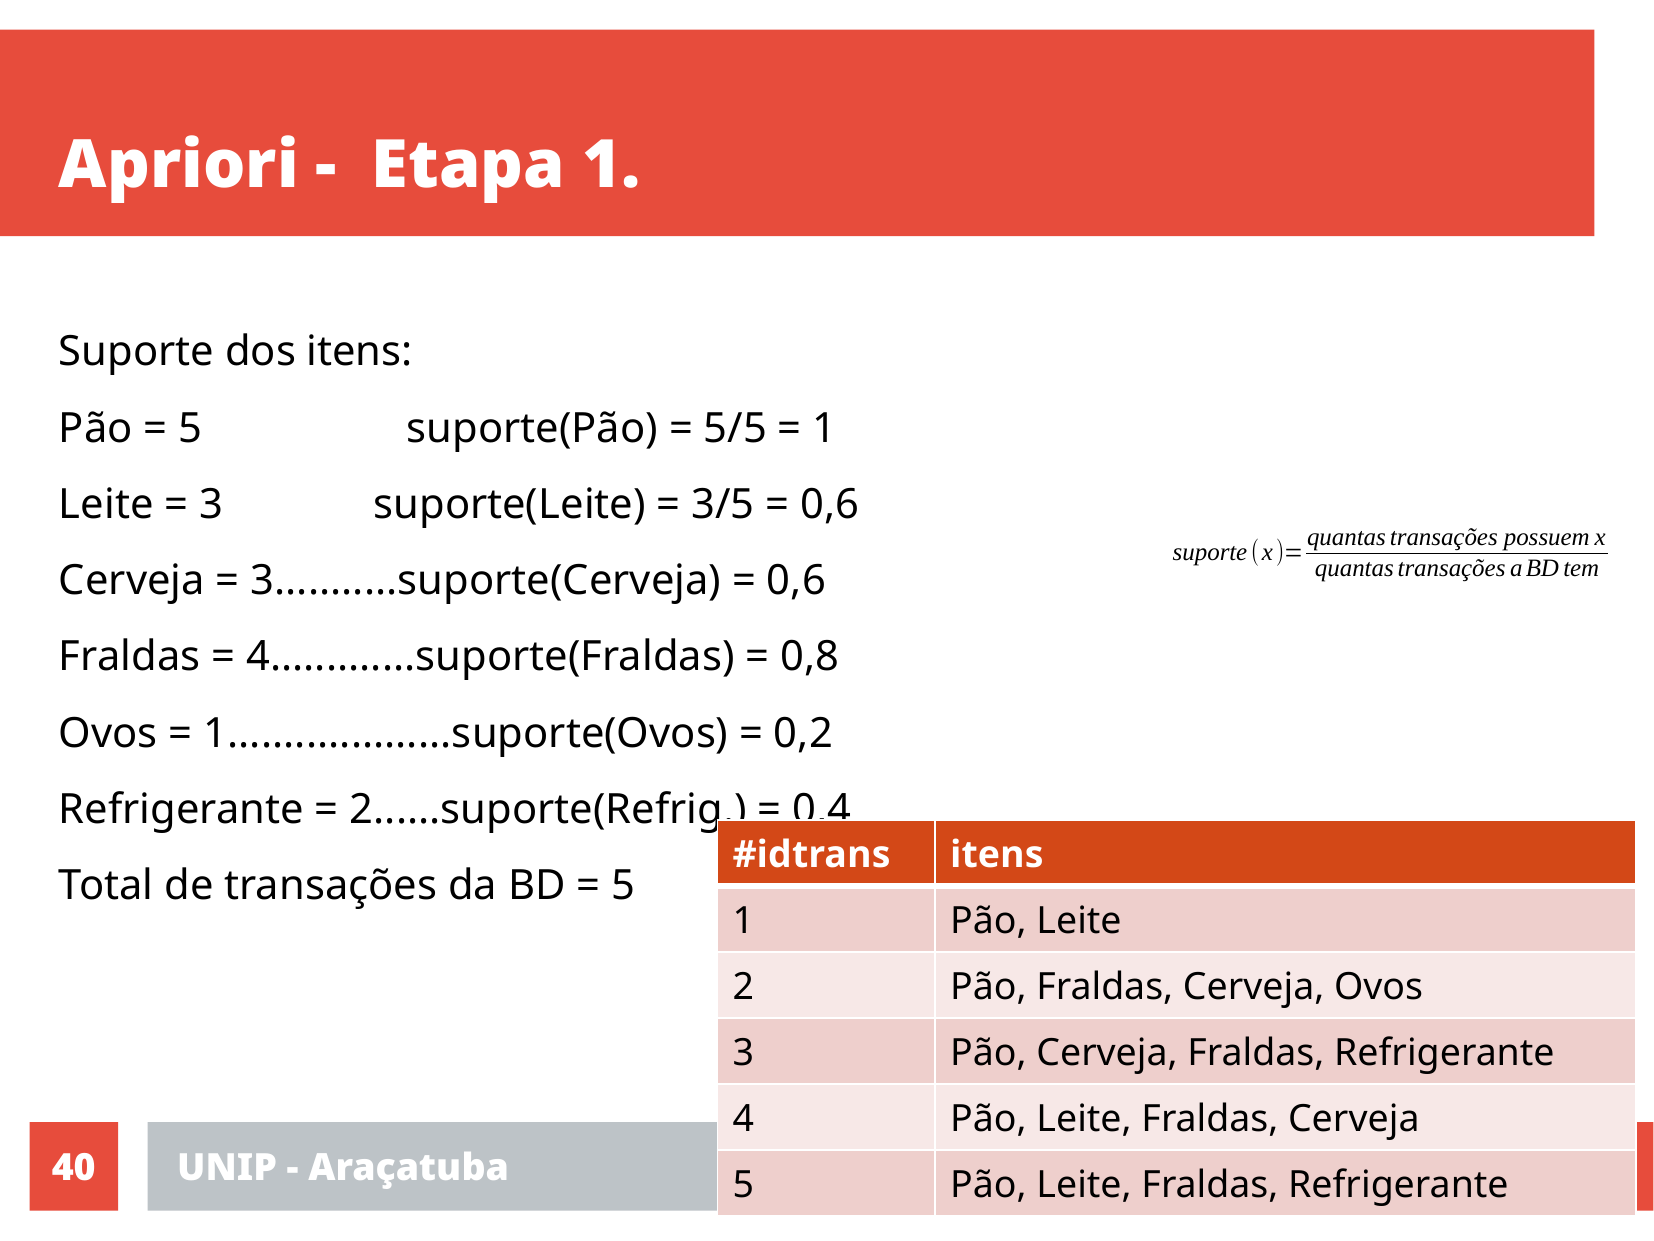

# Apriori - Etapa 1.
Suporte dos itens:
Pão = 5 suporte(Pão) = 5/5 = 1
Leite = 3 suporte(Leite) = 3/5 = 0,6
Cerveja = 3...........suporte(Cerveja) = 0,6
Fraldas = 4.............suporte(Fraldas) = 0,8
Ovos = 1....................suporte(Ovos) = 0,2
Refrigerante = 2......suporte(Refrig.) = 0,4
Total de transações da BD = 5
| #idtrans | itens |
| --- | --- |
| 1 | Pão, Leite |
| 2 | Pão, Fraldas, Cerveja, Ovos |
| 3 | Pão, Cerveja, Fraldas, Refrigerante |
| 4 | Pão, Leite, Fraldas, Cerveja |
| 5 | Pão, Leite, Fraldas, Refrigerante |
40
UNIP - Araçatuba